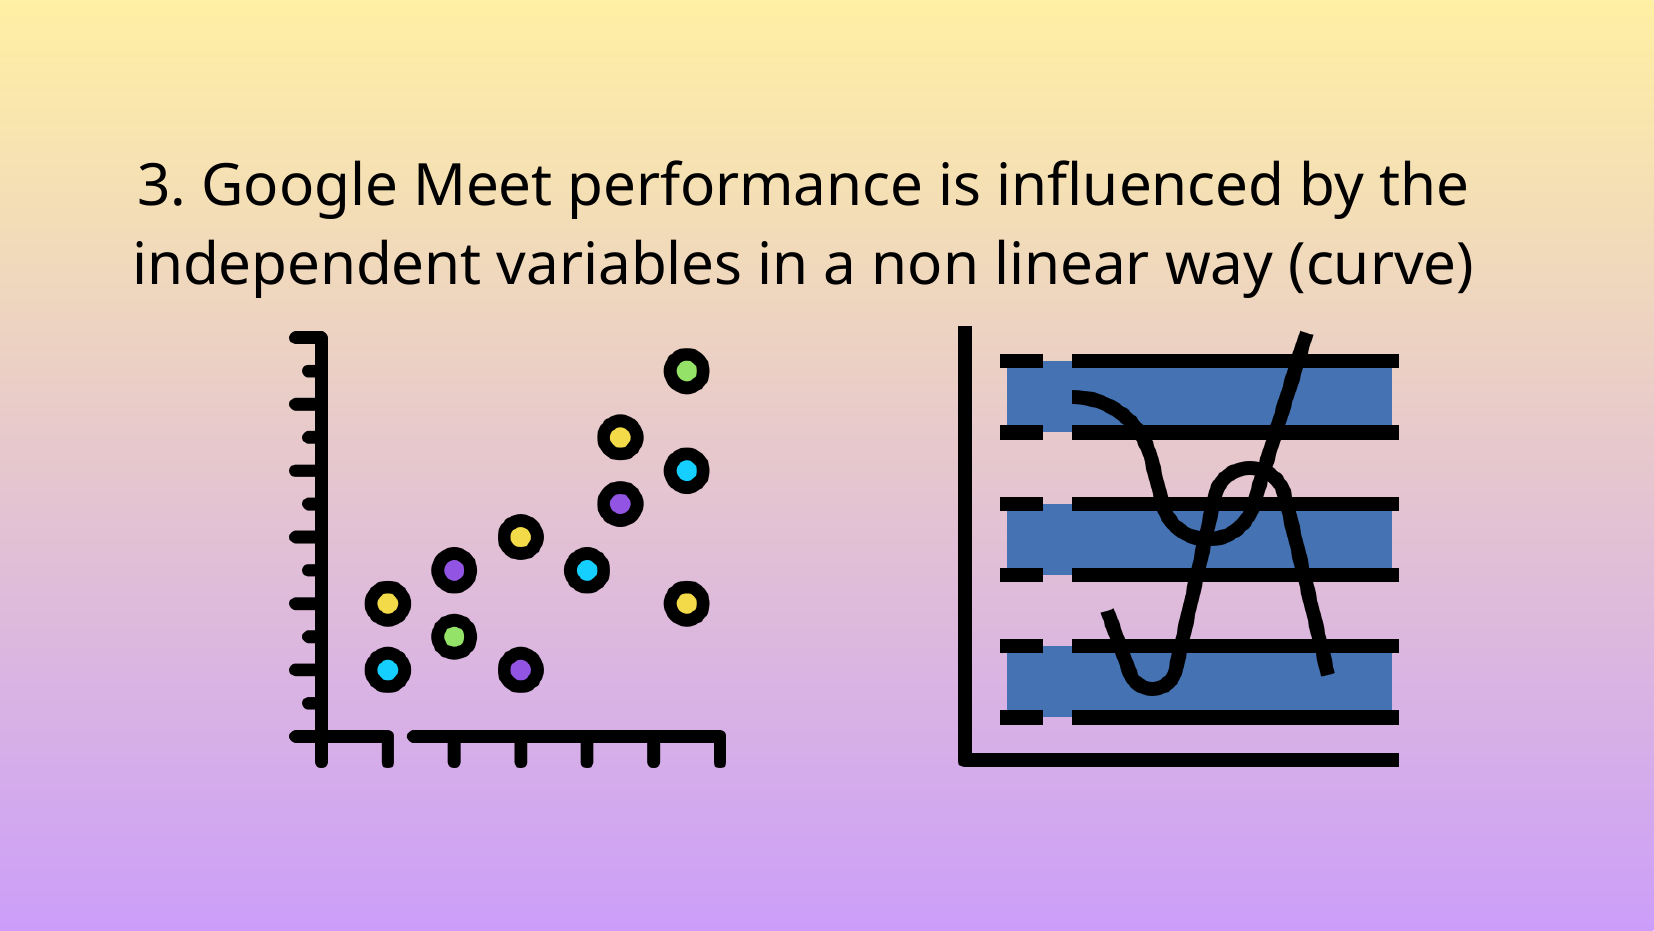

3. Google Meet performance is influenced by the independent variables in a non linear way (curve)